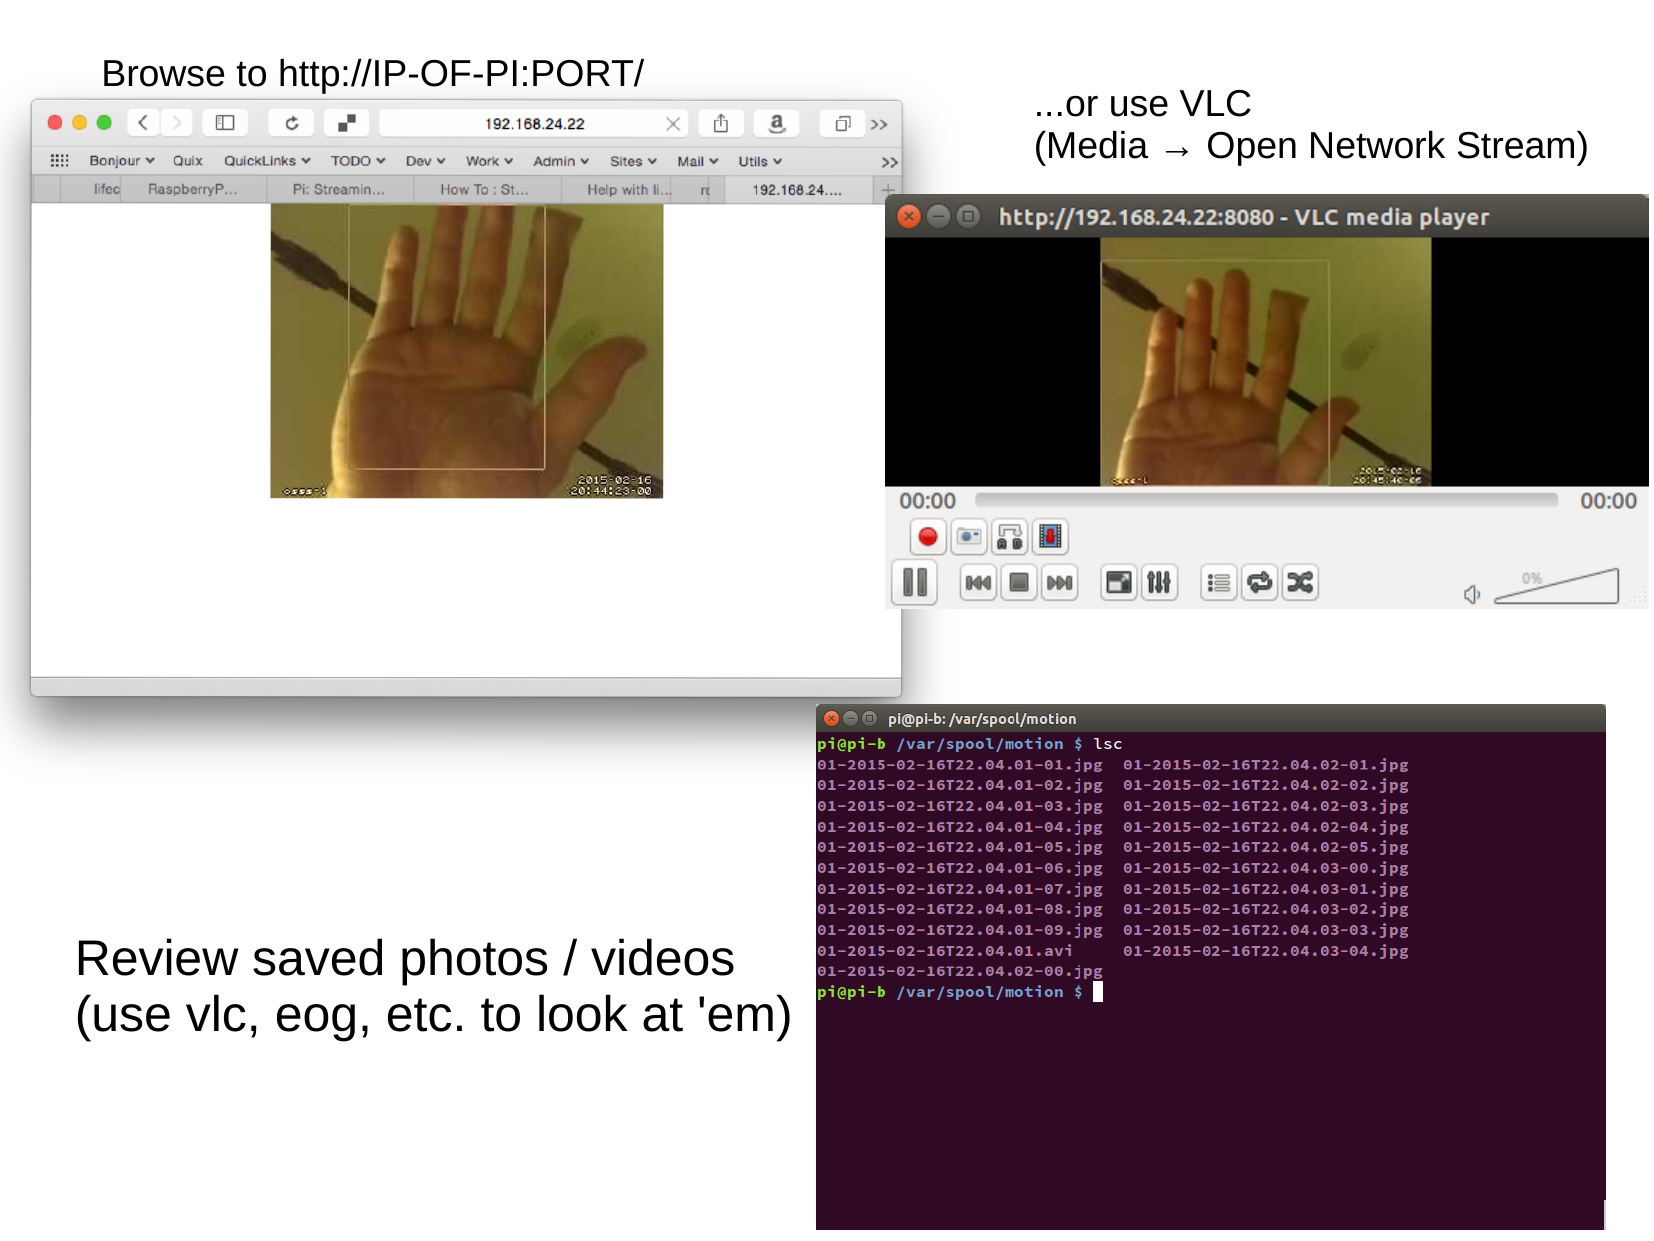

Browse to http://IP-OF-PI:PORT/
...or use VLC
(Media → Open Network Stream)
Review saved photos / videos
(use vlc, eog, etc. to look at 'em)